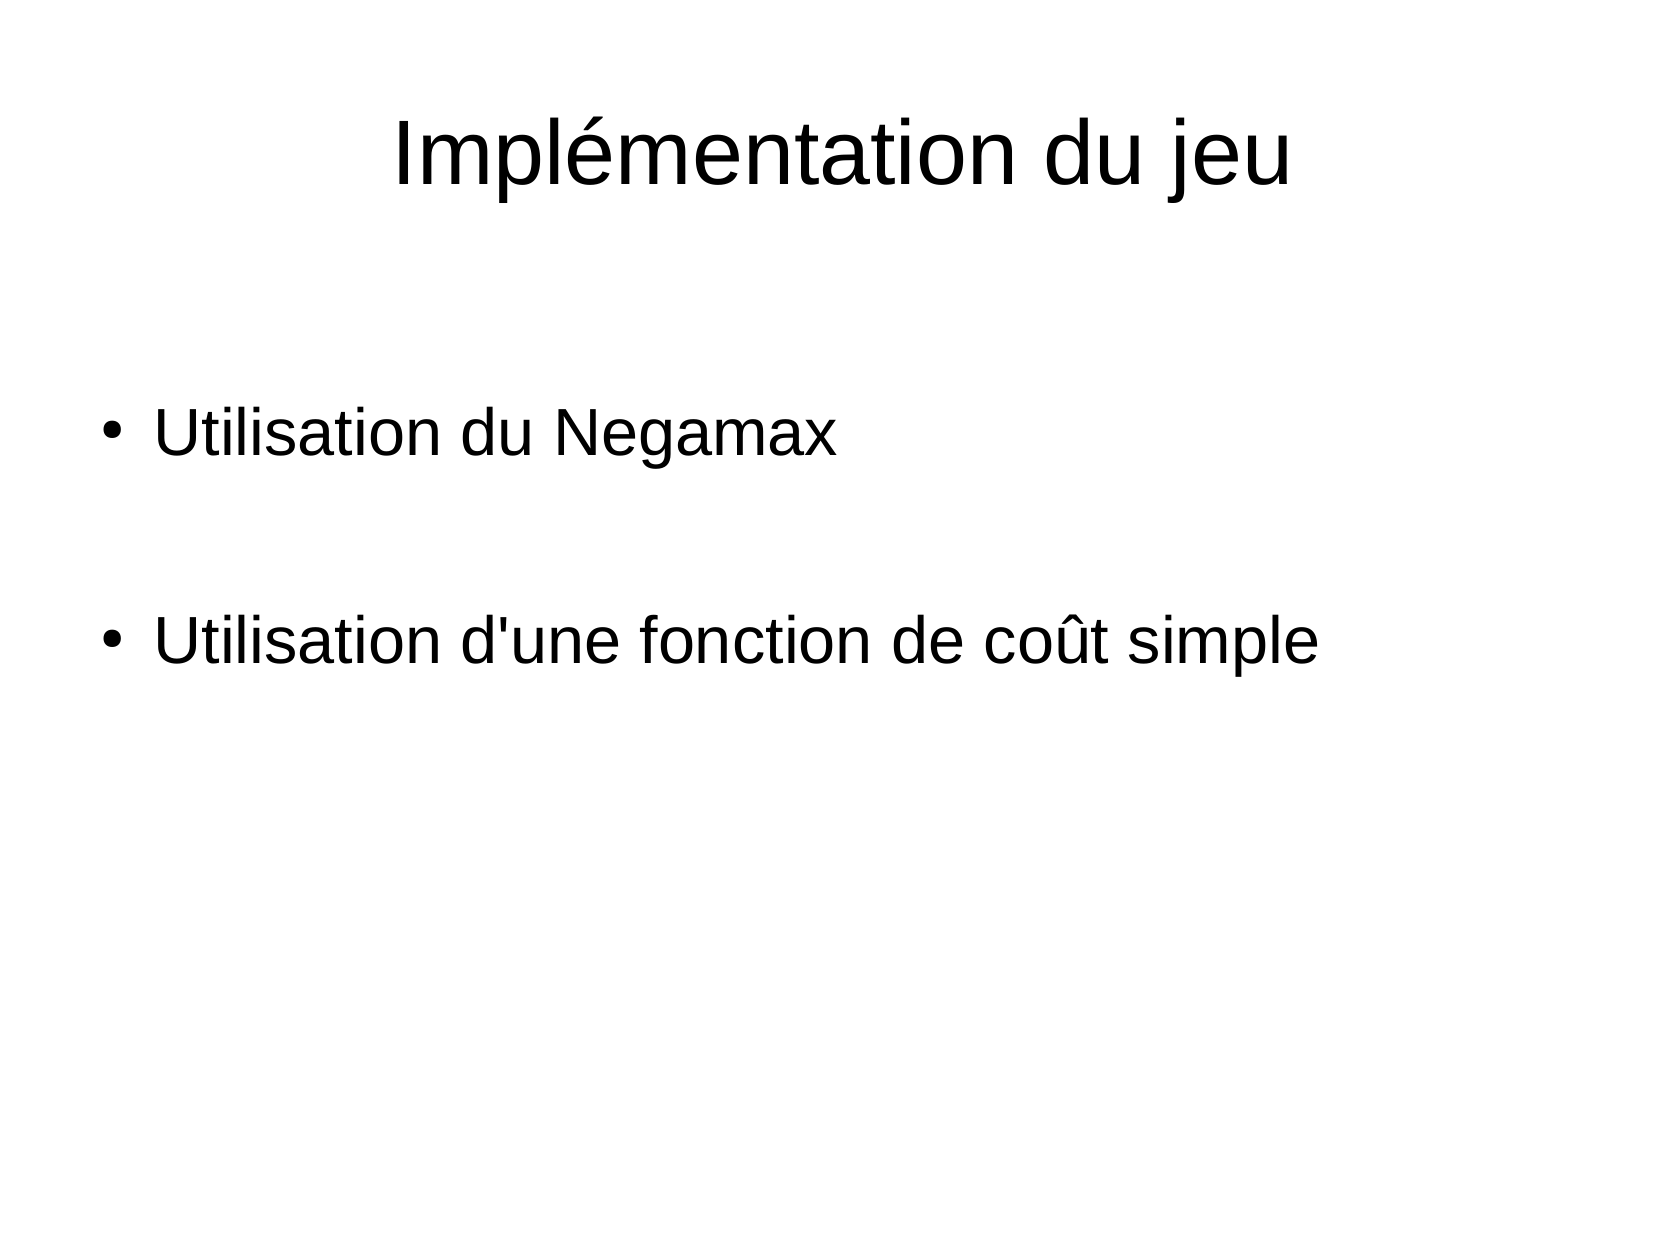

# Implémentation du jeu
Utilisation du Negamax
Utilisation d'une fonction de coût simple